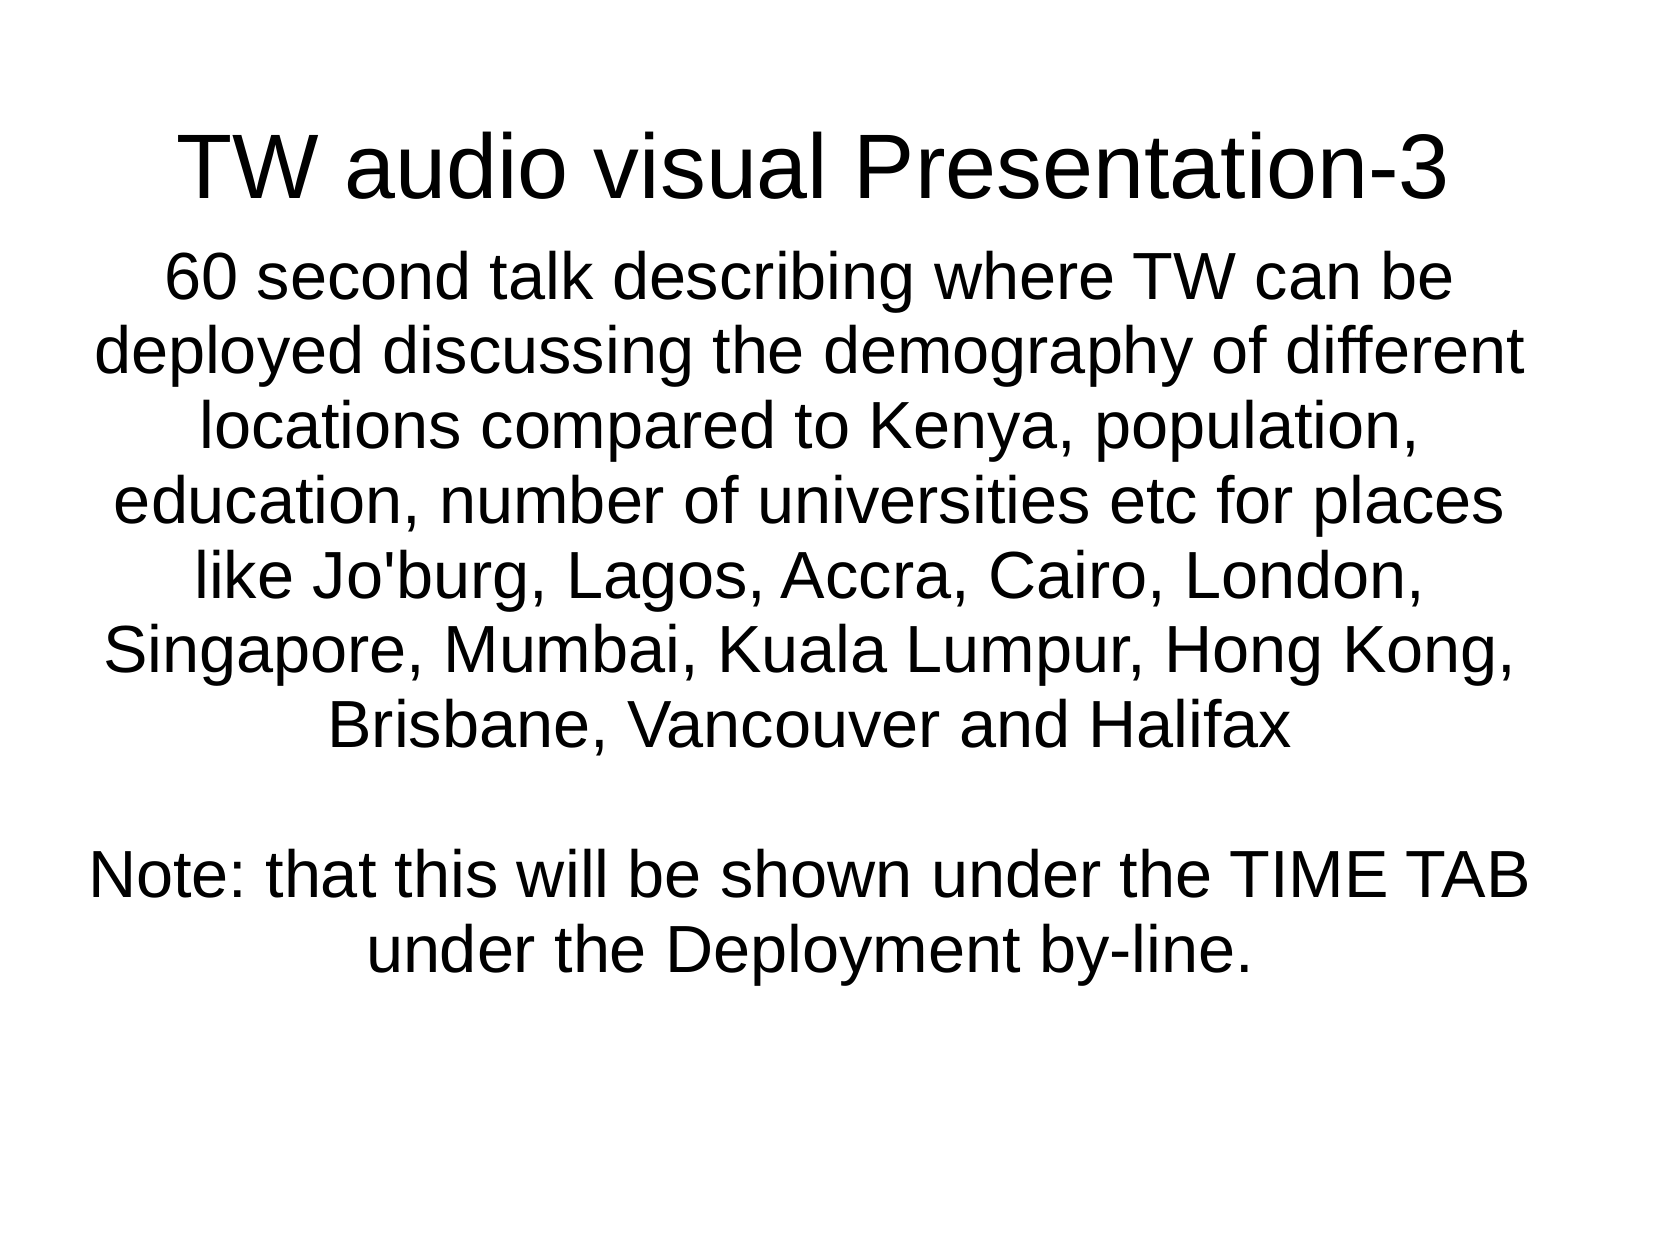

# TW audio visual Presentation-3
60 second talk describing where TW can be deployed discussing the demography of different locations compared to Kenya, population, education, number of universities etc for places like Jo'burg, Lagos, Accra, Cairo, London, Singapore, Mumbai, Kuala Lumpur, Hong Kong, Brisbane, Vancouver and Halifax
Note: that this will be shown under the TIME TAB under the Deployment by-line.